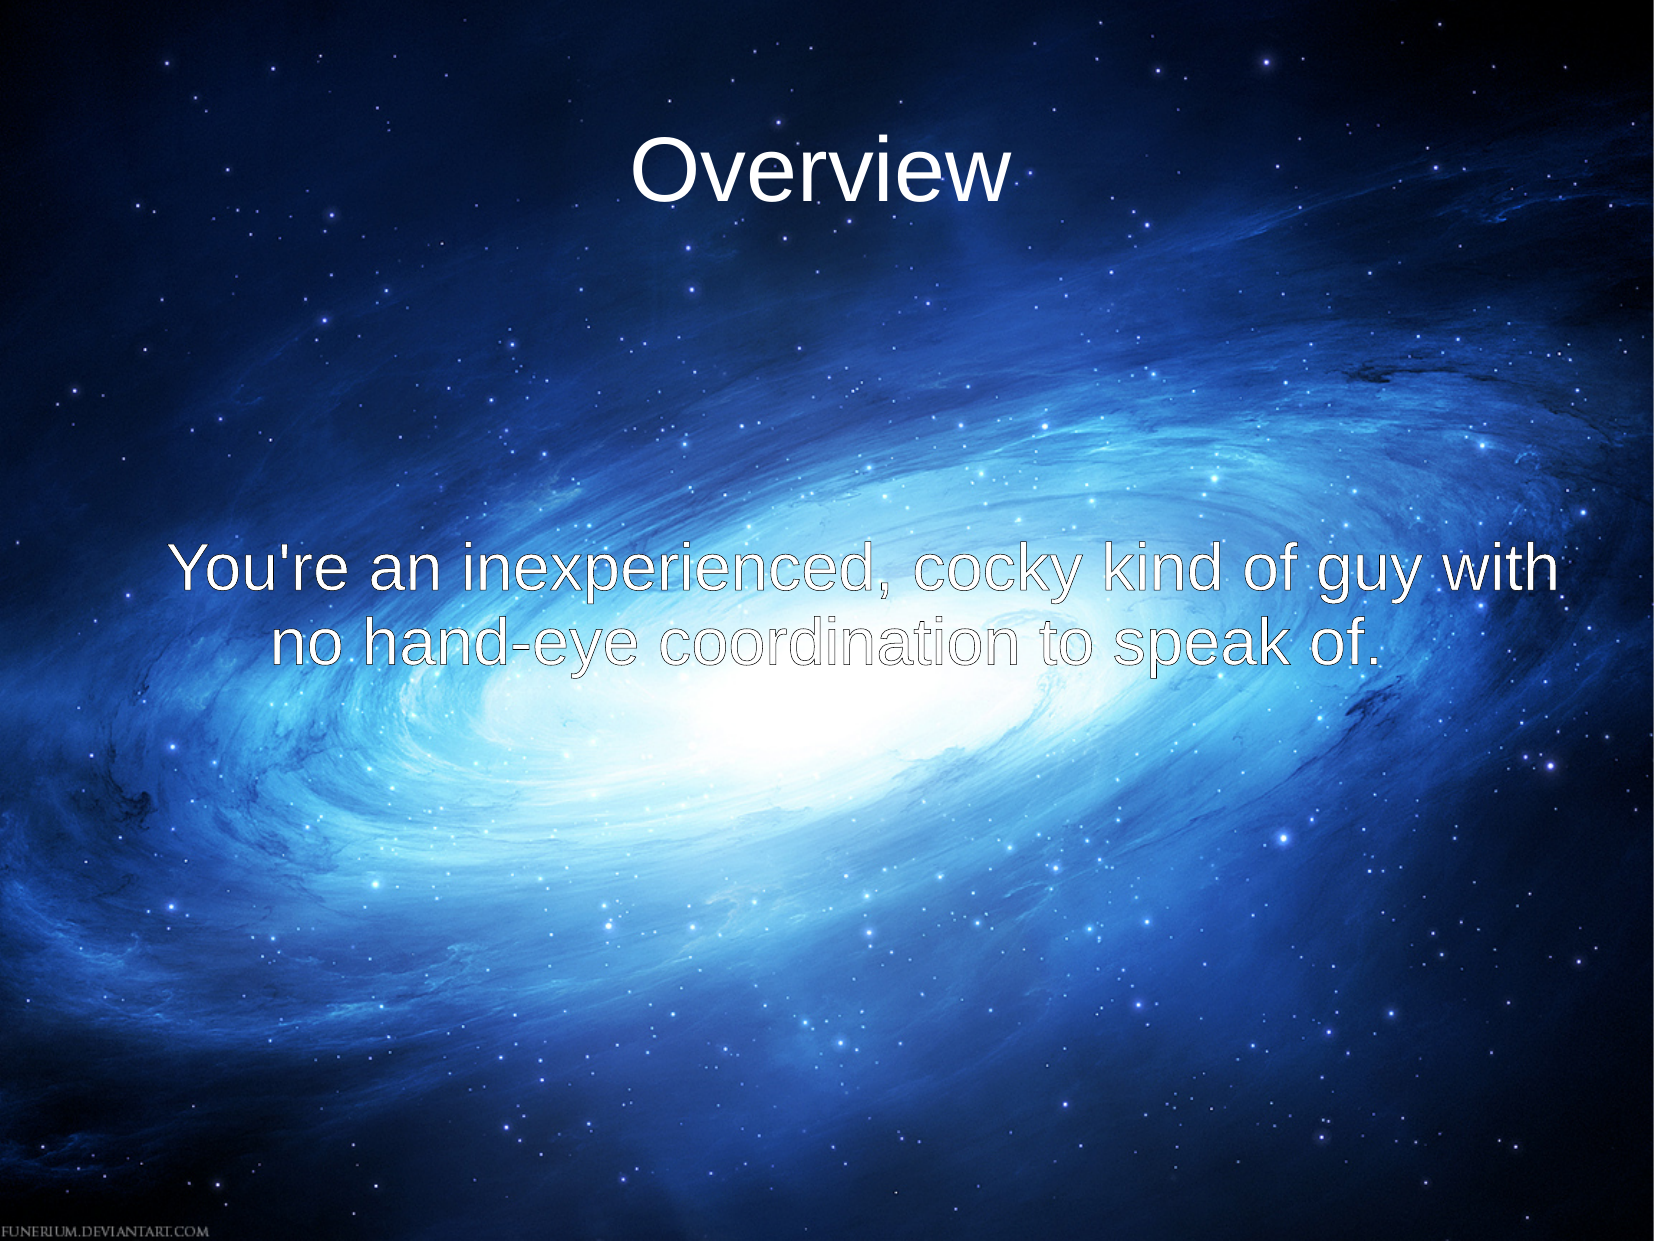

You're an inexperienced, cocky kind of guy with no hand-eye coordination to speak of.
# Overview